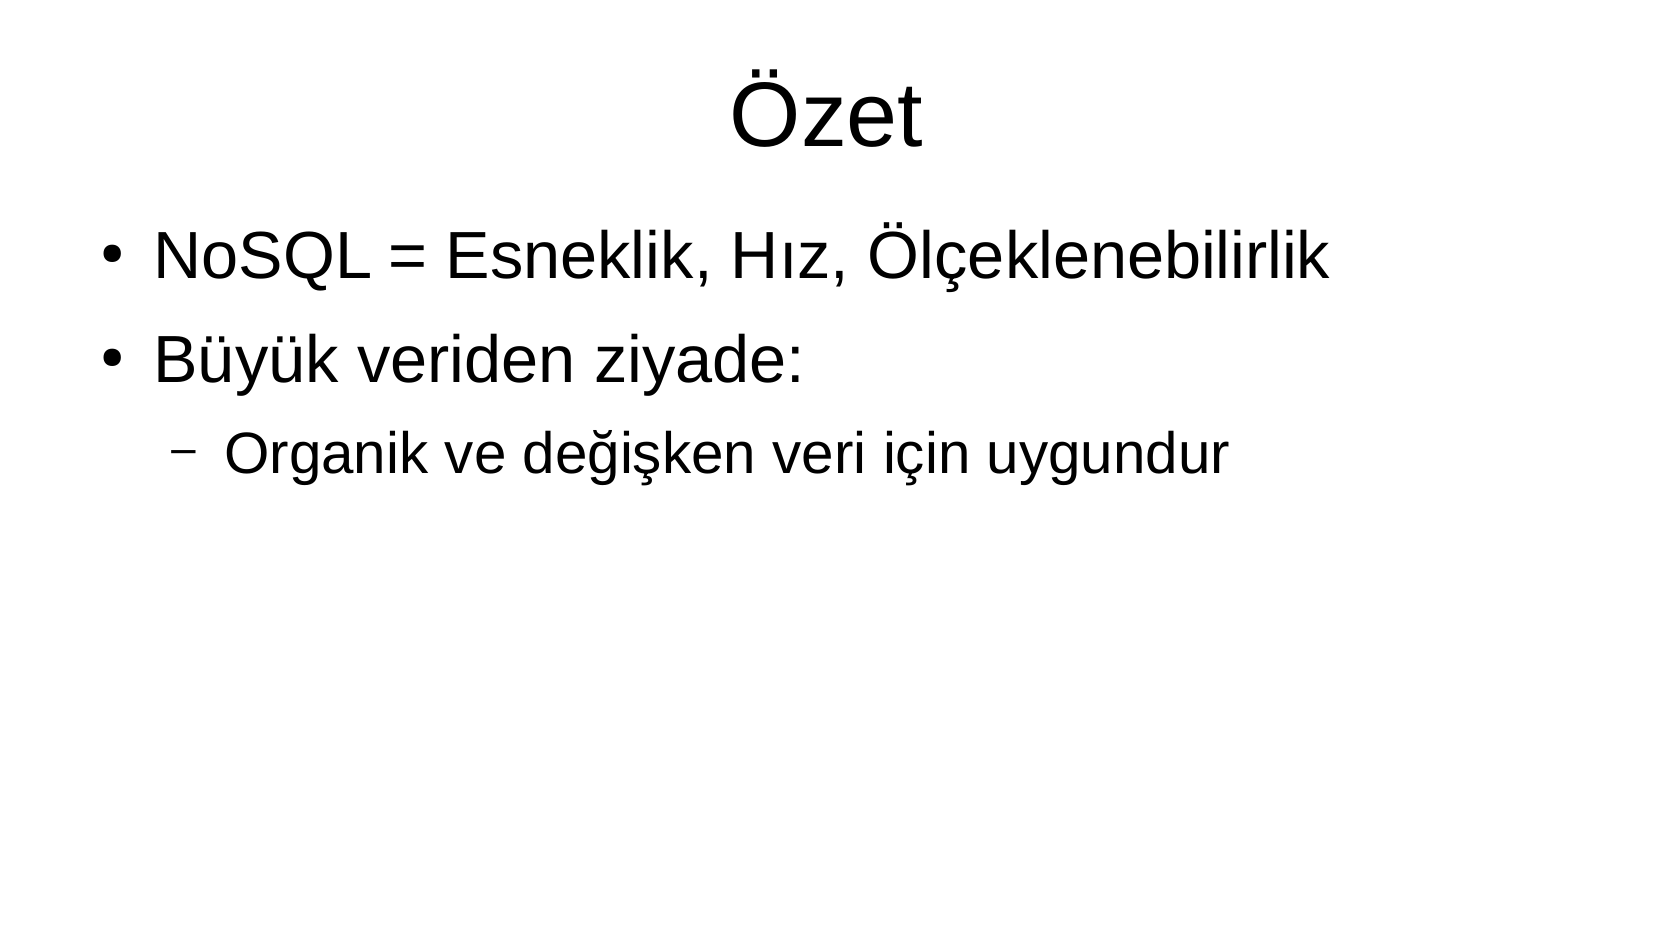

# Özet
NoSQL = Esneklik, Hız, Ölçeklenebilirlik
Büyük veriden ziyade:
Organik ve değişken veri için uygundur